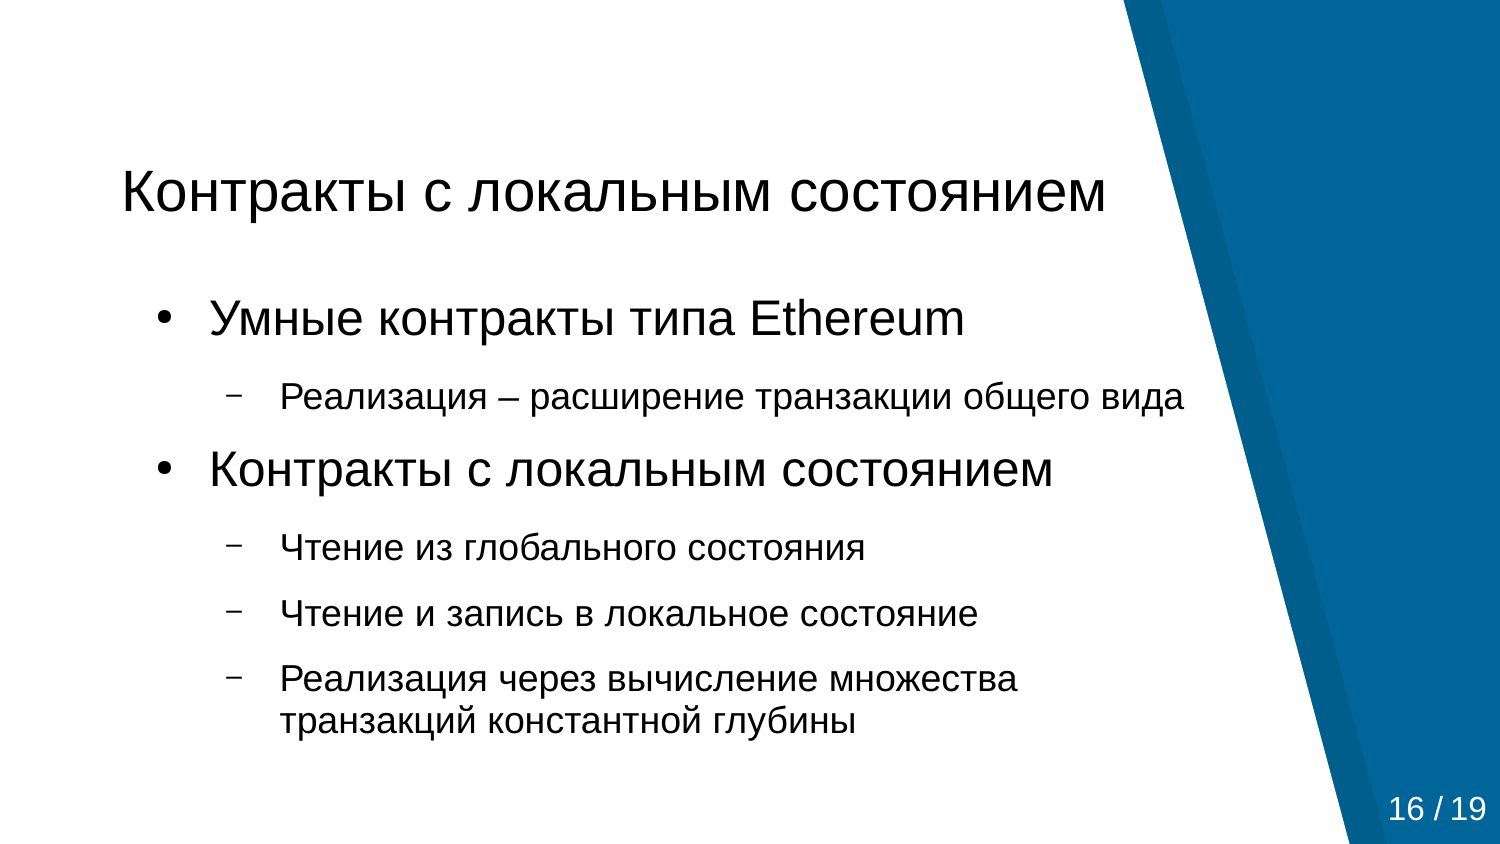

# Контракты с локальным состоянием
Умные контракты типа Ethereum
Реализация – расширение транзакции общего вида
Контракты с локальным состоянием
Чтение из глобального состояния
Чтение и запись в локальное состояние
Реализация через вычисление множества транзакций константной глубины